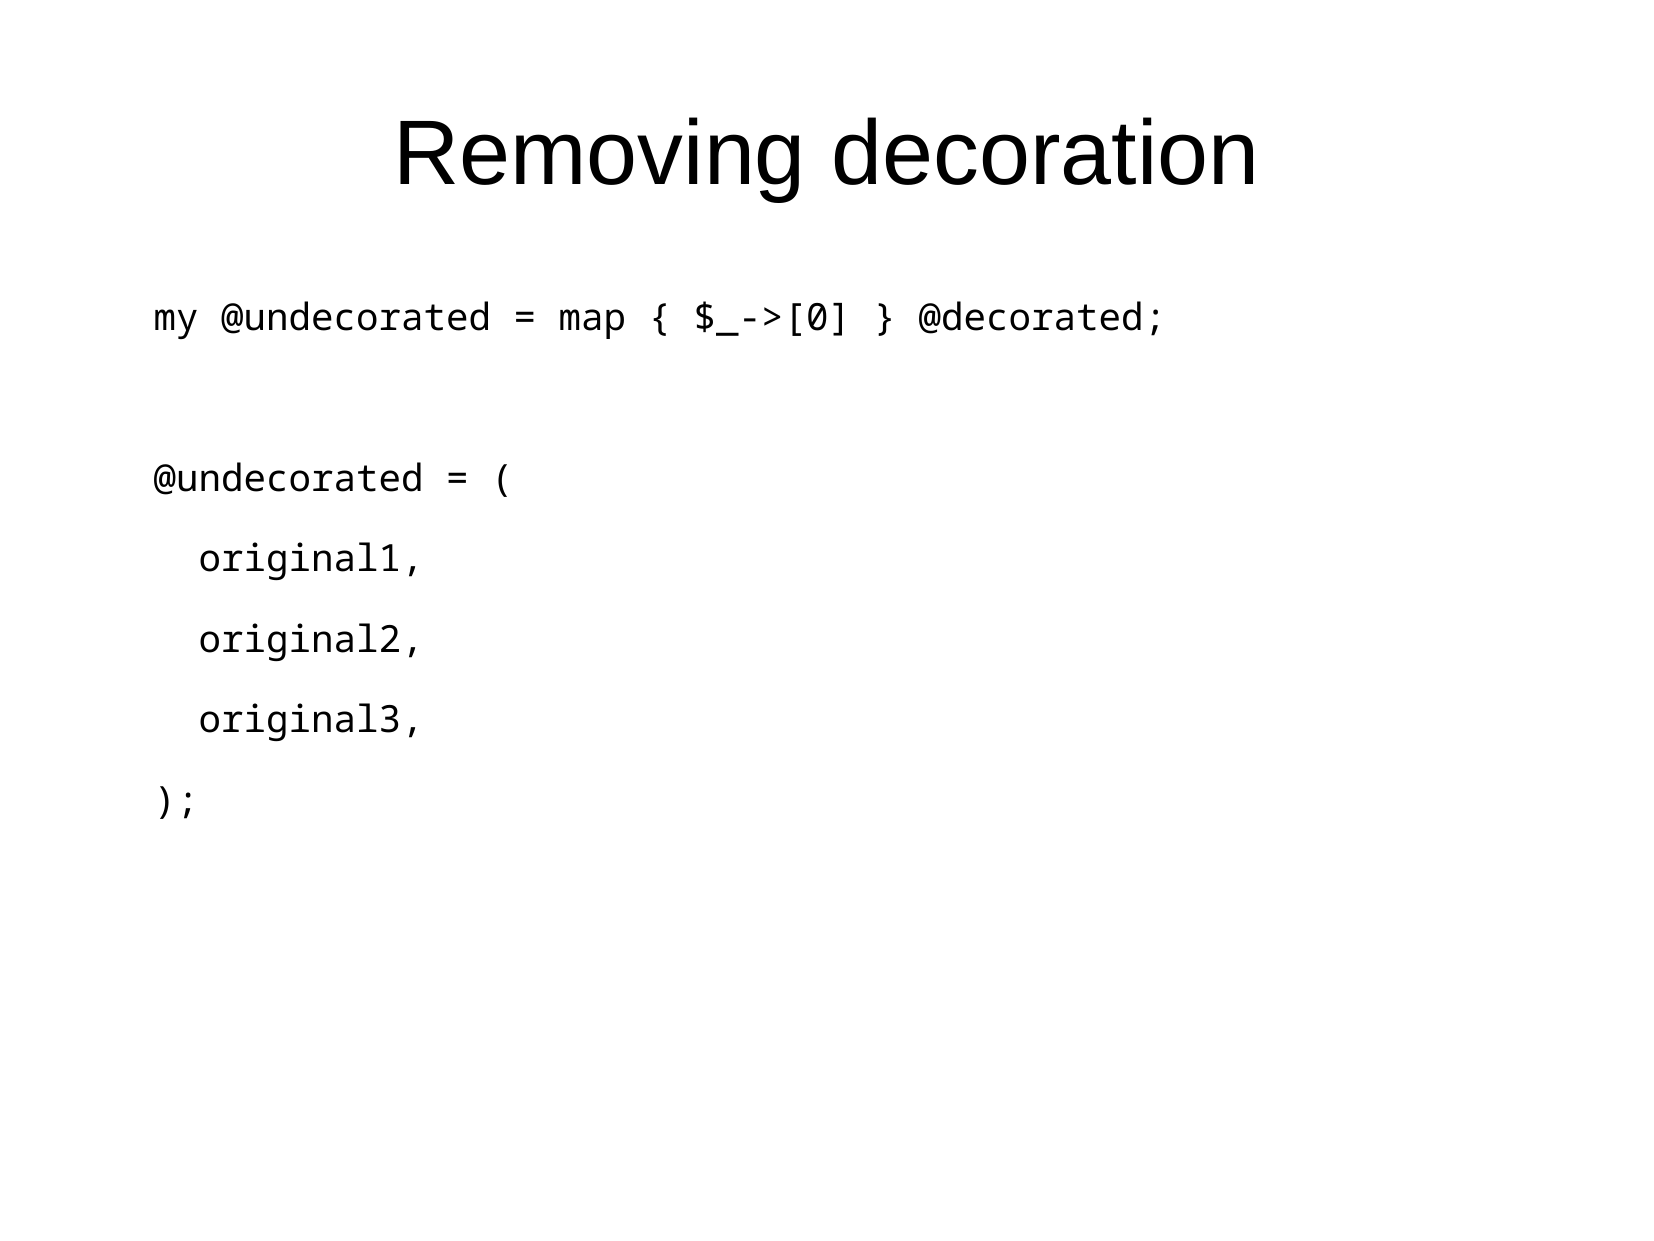

# Removing decoration
my @undecorated = map { $_->[0] } @decorated;
@undecorated = (
 original1,
 original2,
 original3,
);